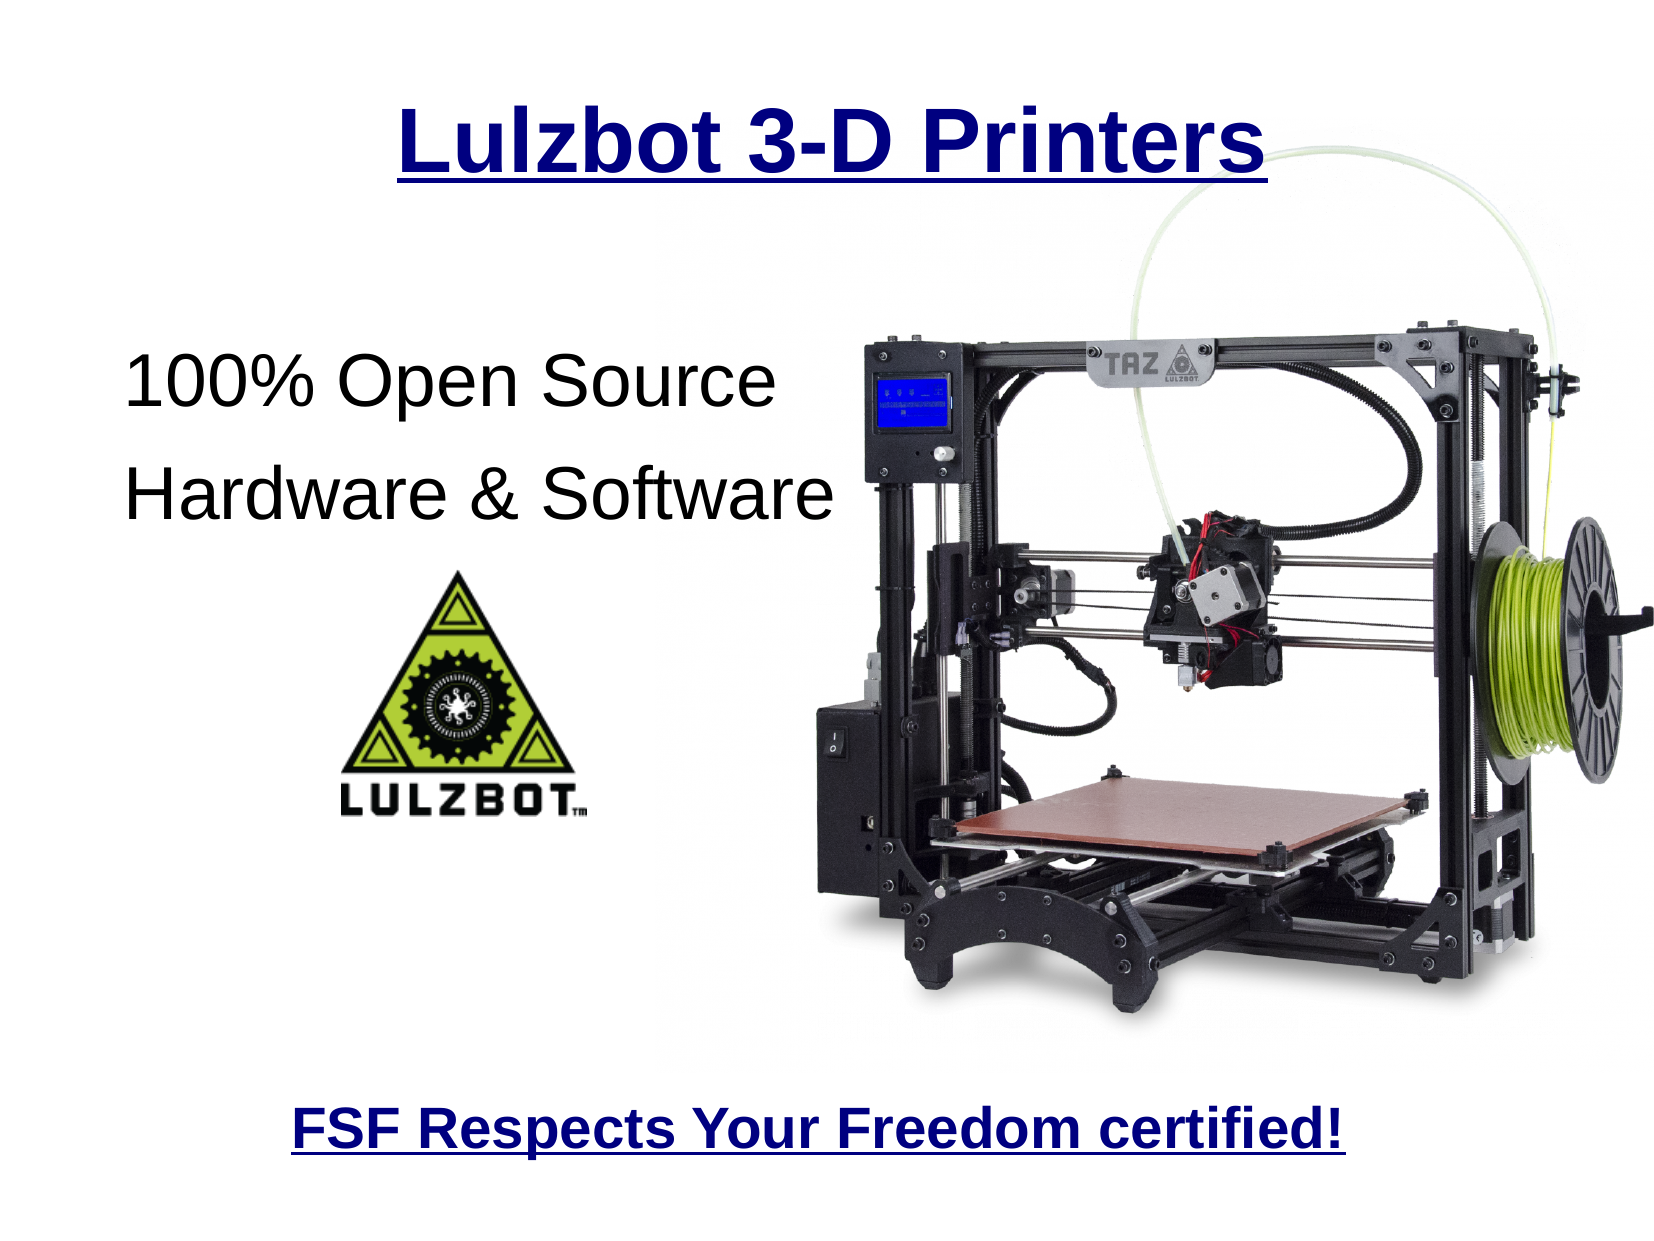

Lulzbot 3-D Printers
# 100% Open Source
Hardware & Software
FSF Respects Your Freedom certified!